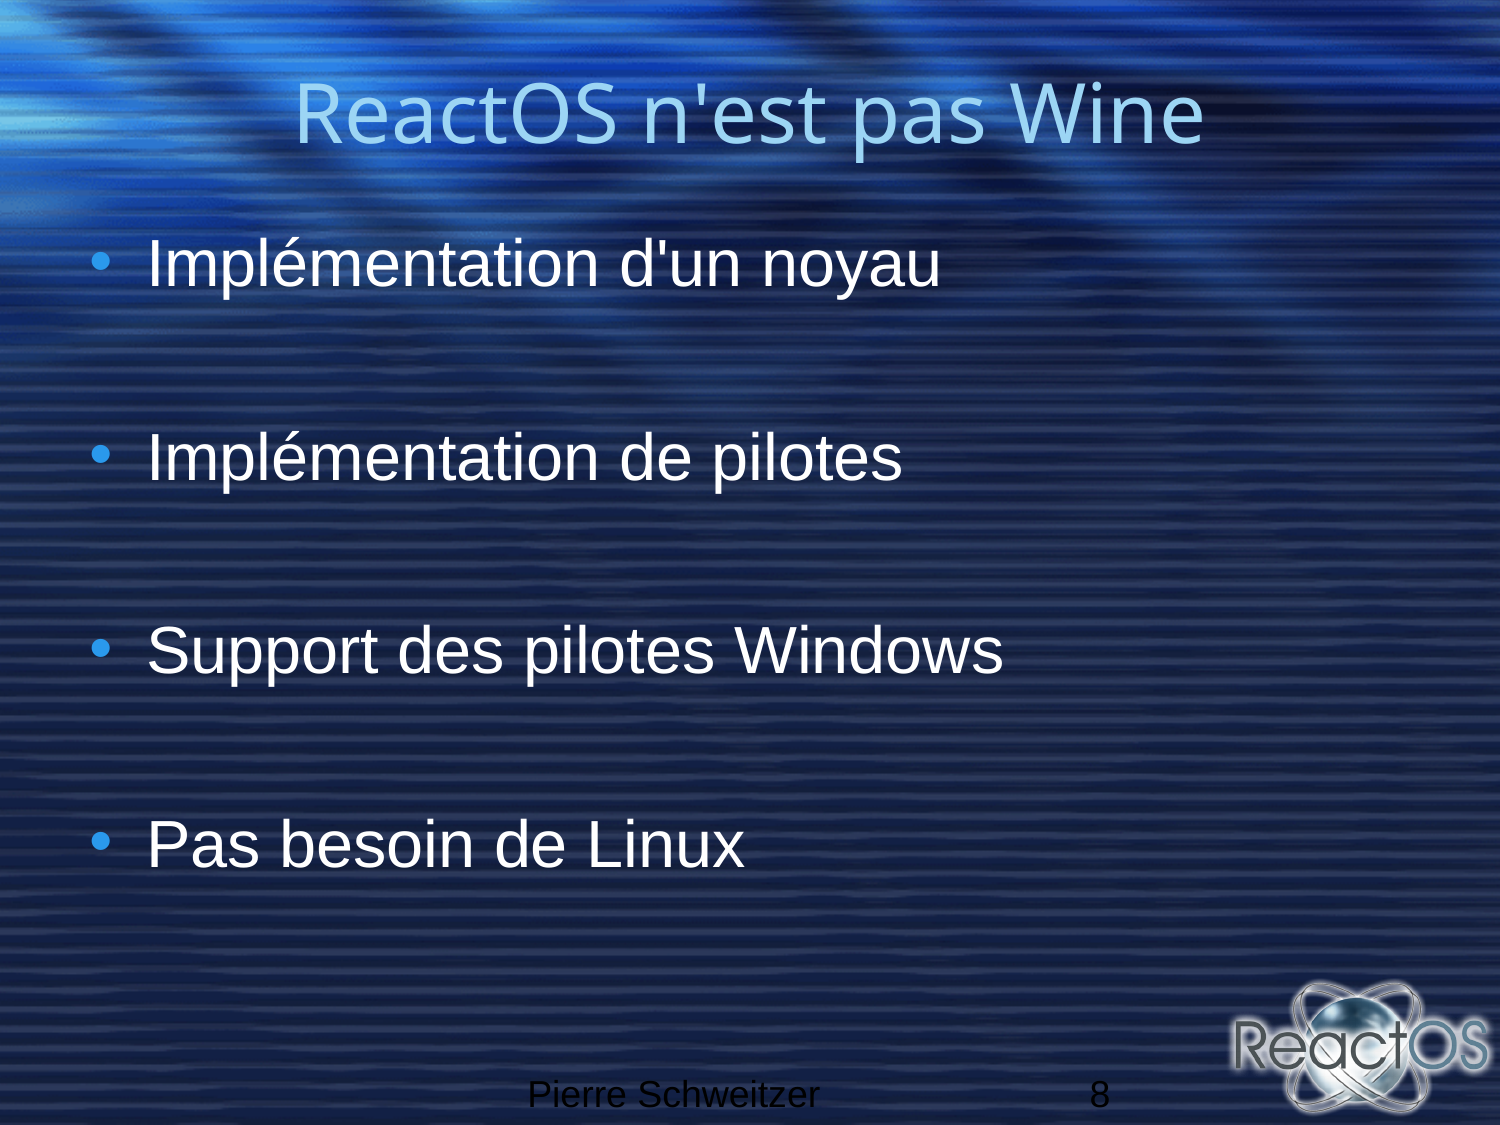

# ReactOS n'est pas Wine
Implémentation d'un noyau
Implémentation de pilotes
Support des pilotes Windows
Pas besoin de Linux
Pierre Schweitzer
8